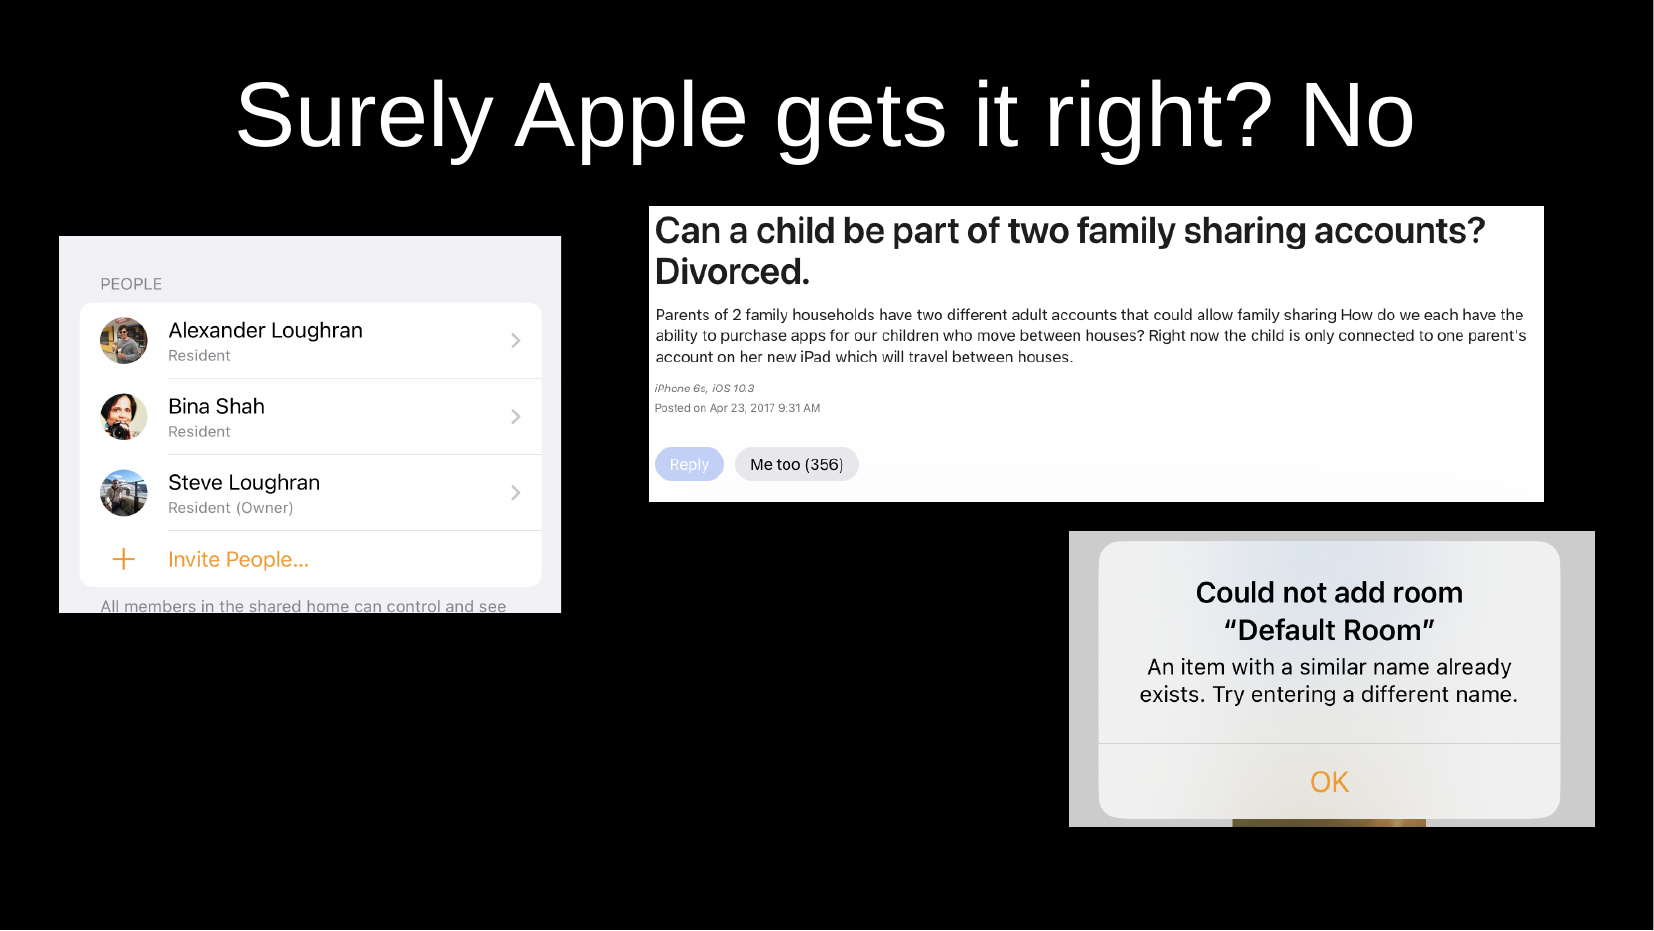

# Surely Apple gets it right? No